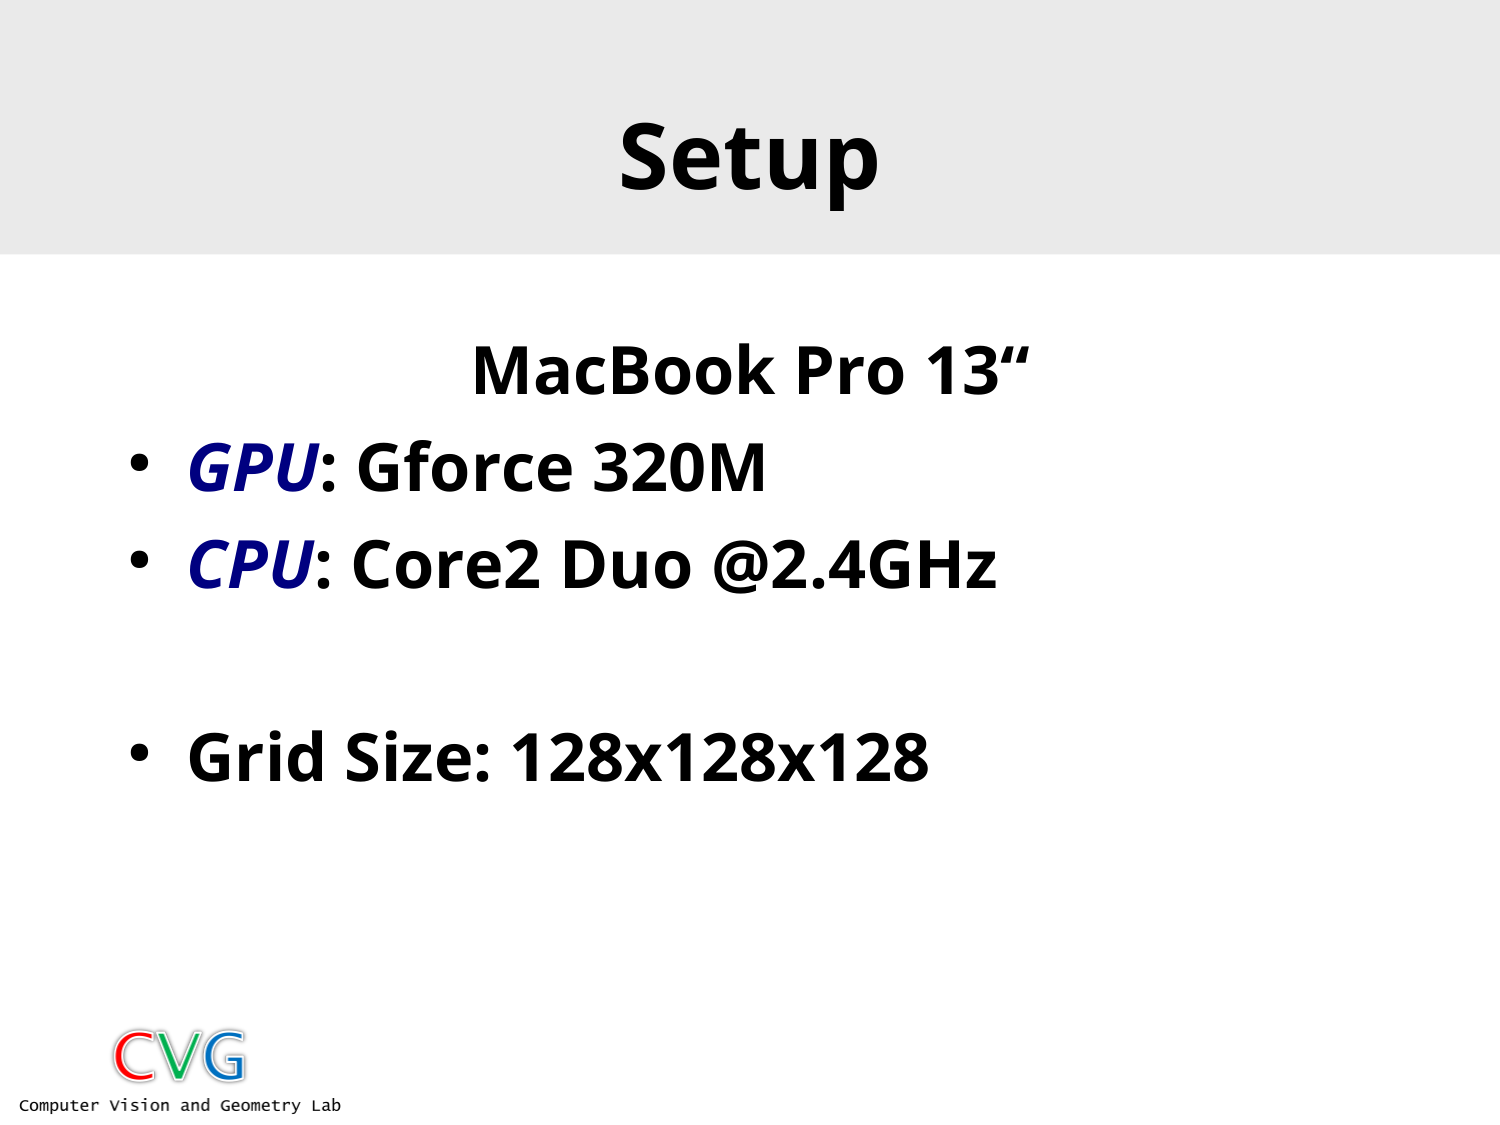

# Setup
MacBook Pro 13“
GPU: Gforce 320M
CPU: Core2 Duo @2.4GHz
Grid Size: 128x128x128